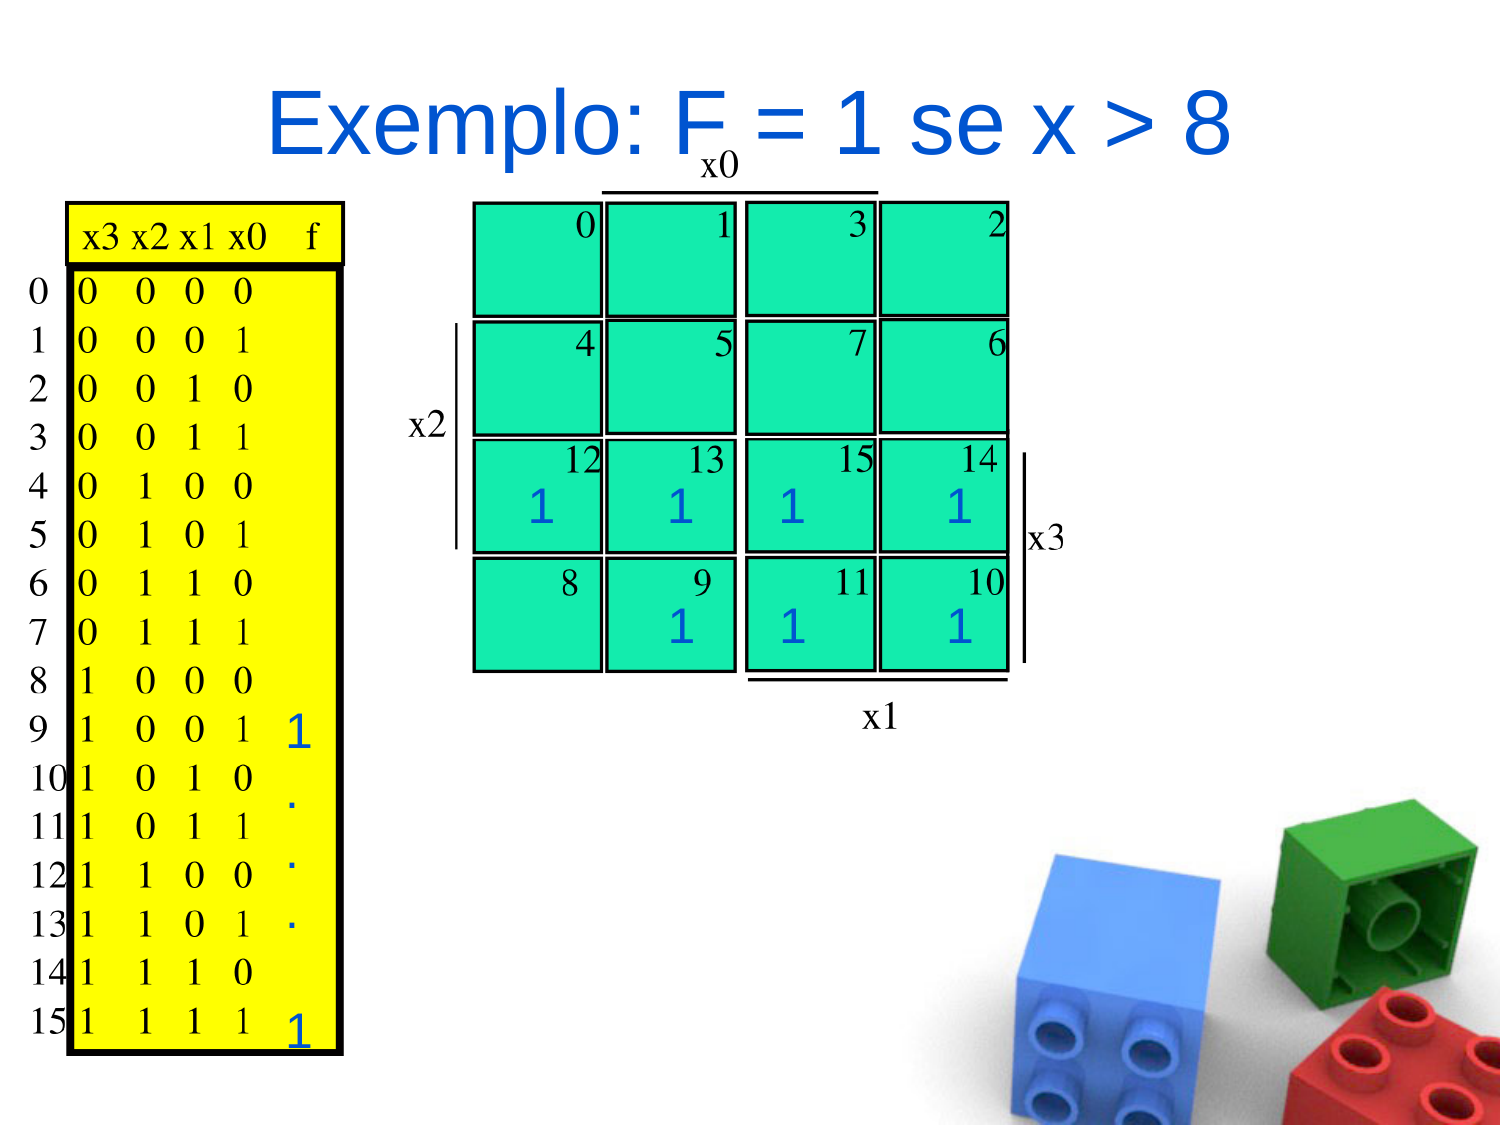

# Exemplo: F = 1 se x > 8
1 1 1 1
 1 1 1
1
.
.
.
1